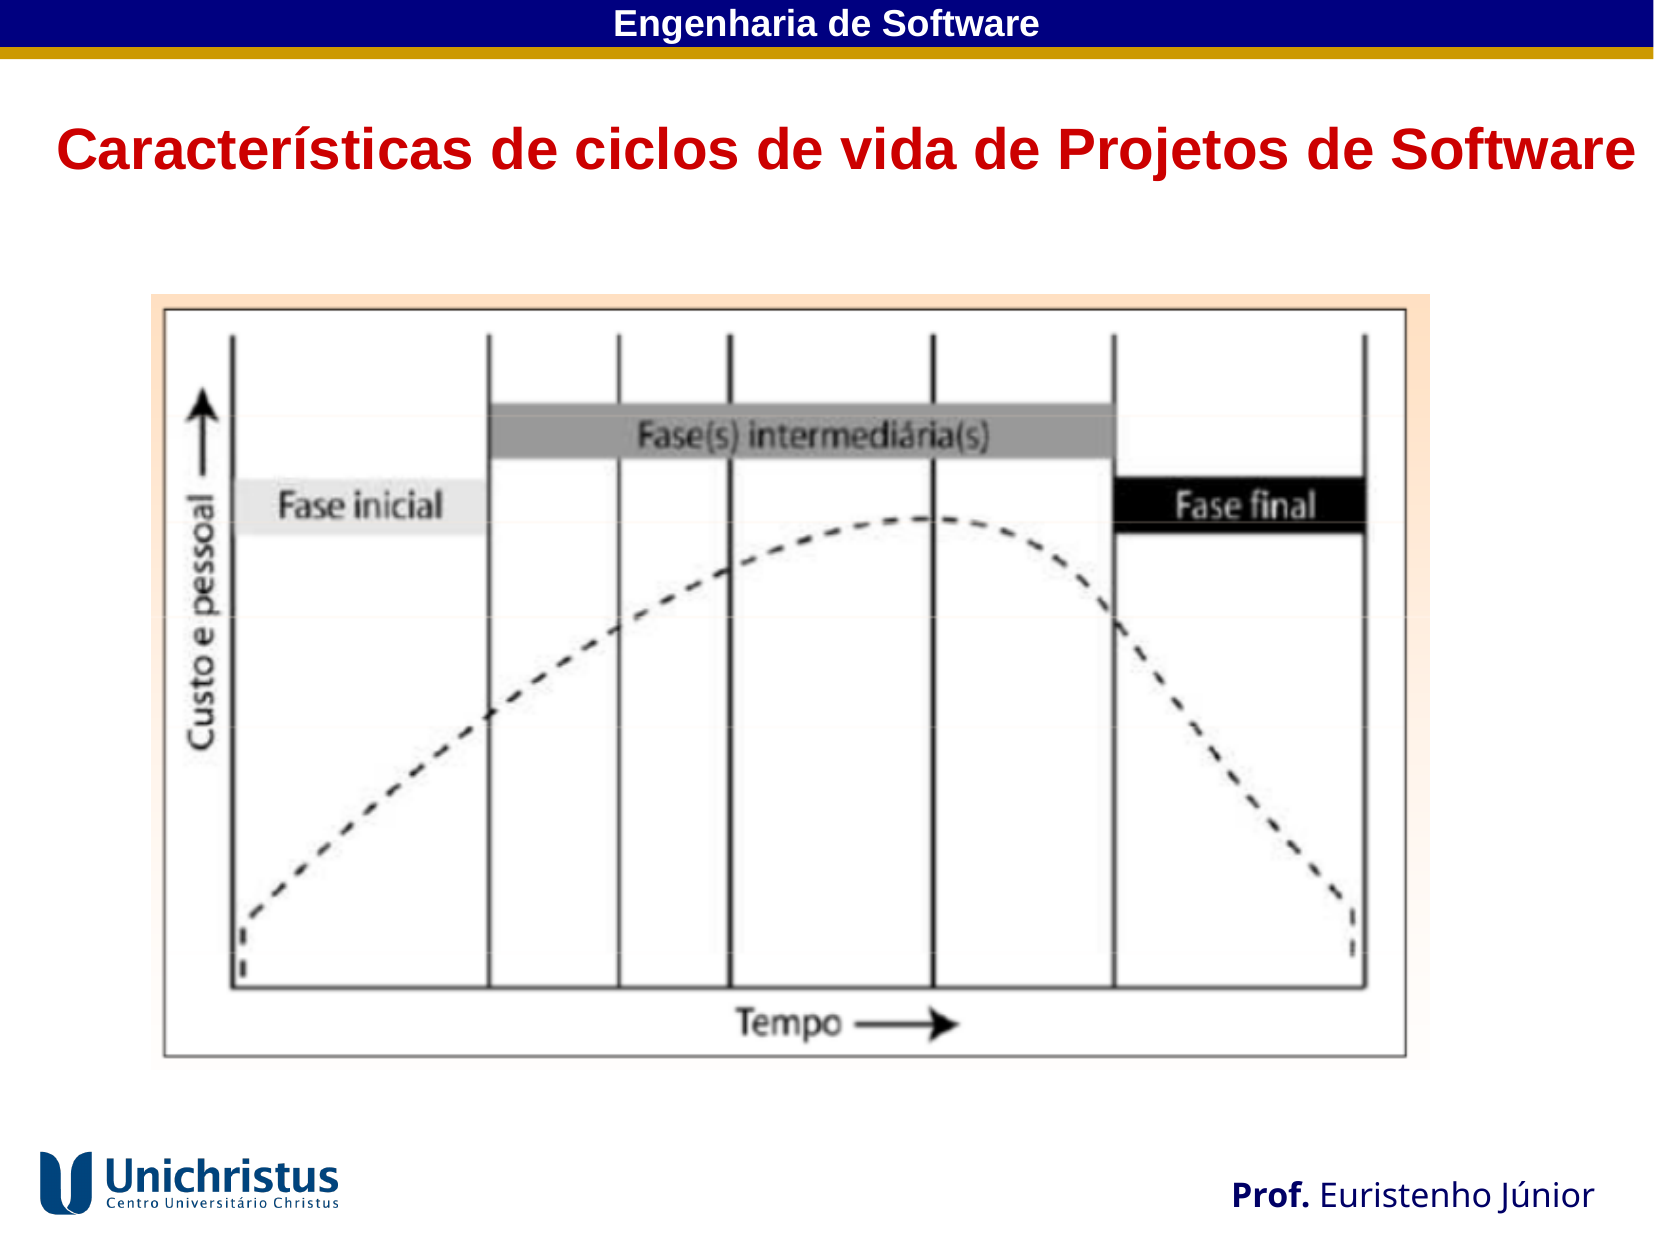

Engenharia de Software
Características de ciclos de vida de Projetos de Software
Prof. Euristenho Júnior